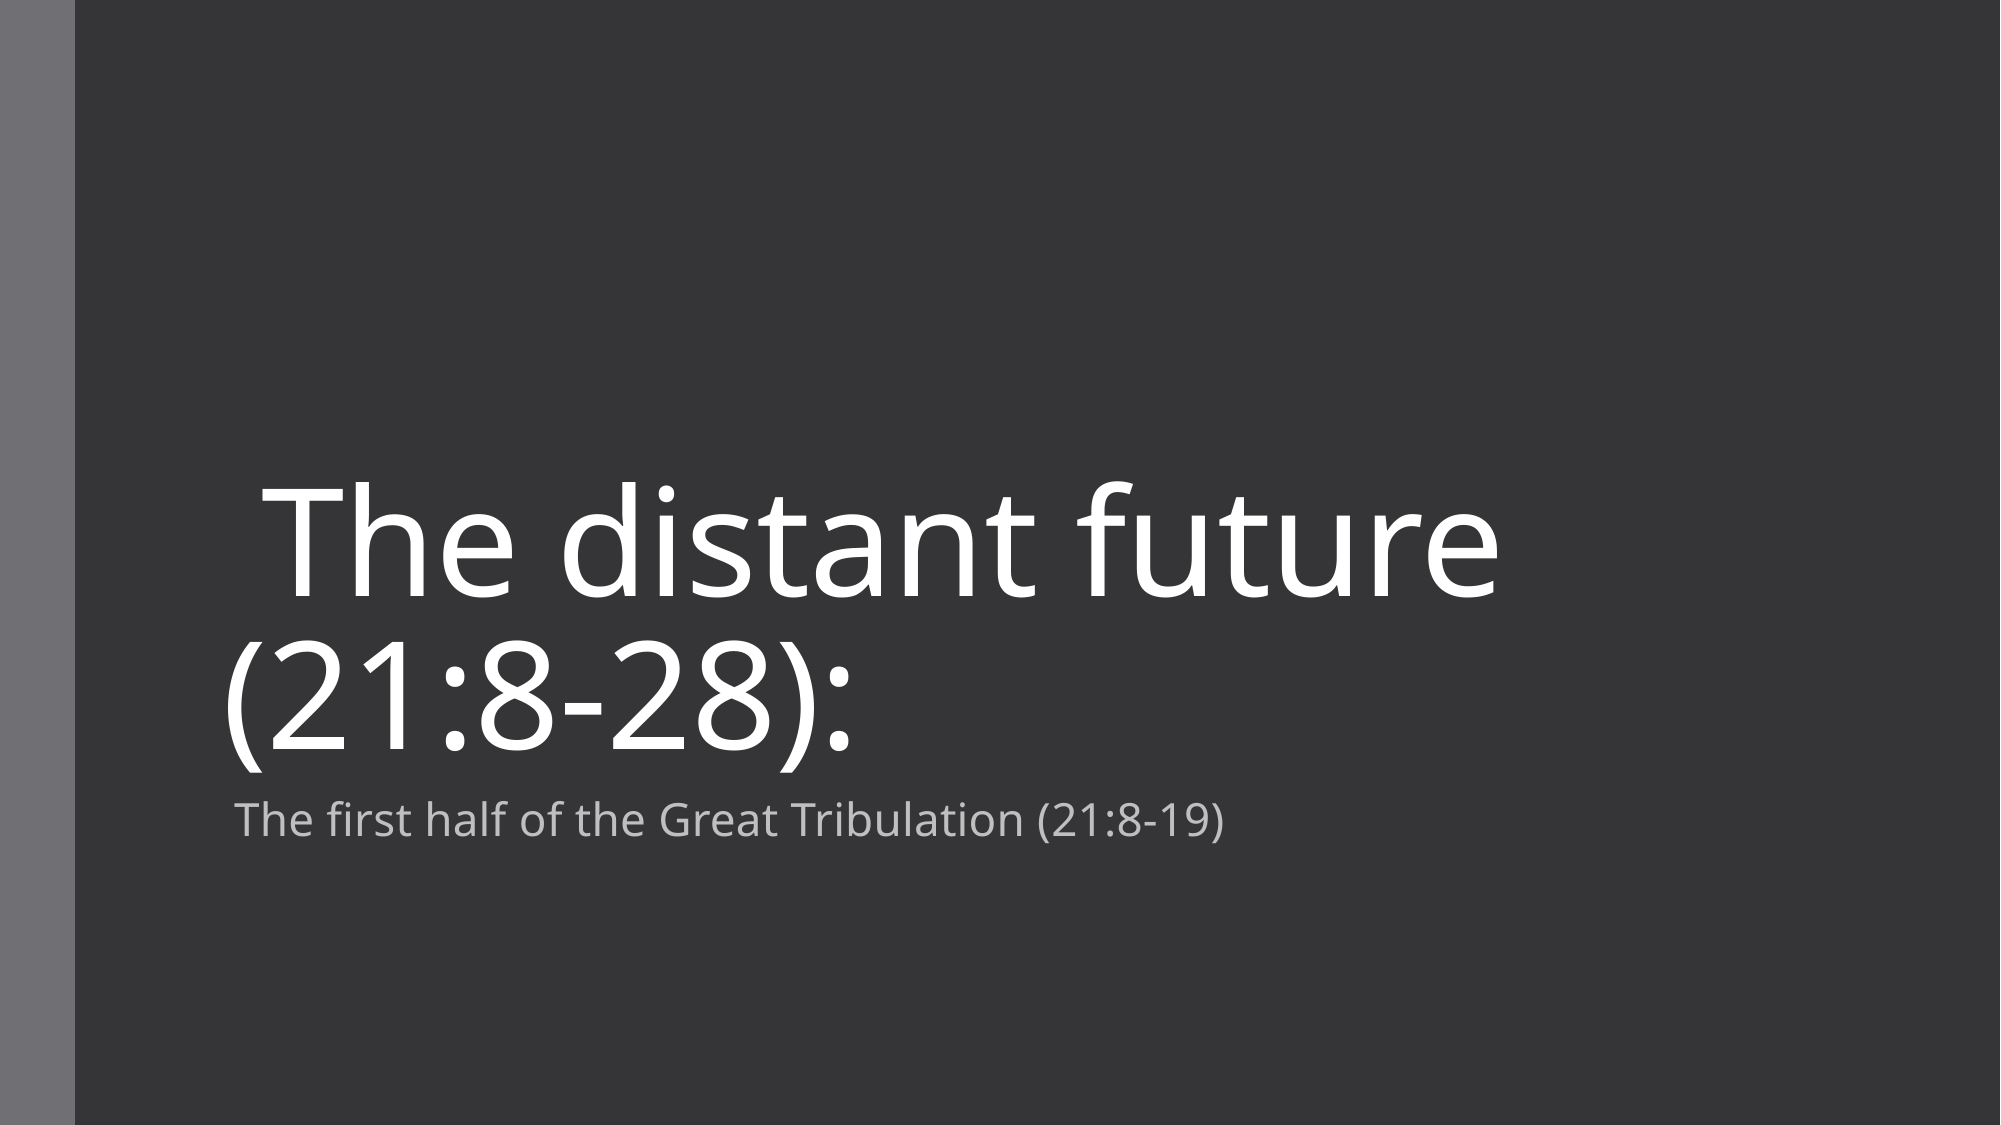

# The distant future (21:8-28):
 The first half of the Great Tribulation (21:8-19)